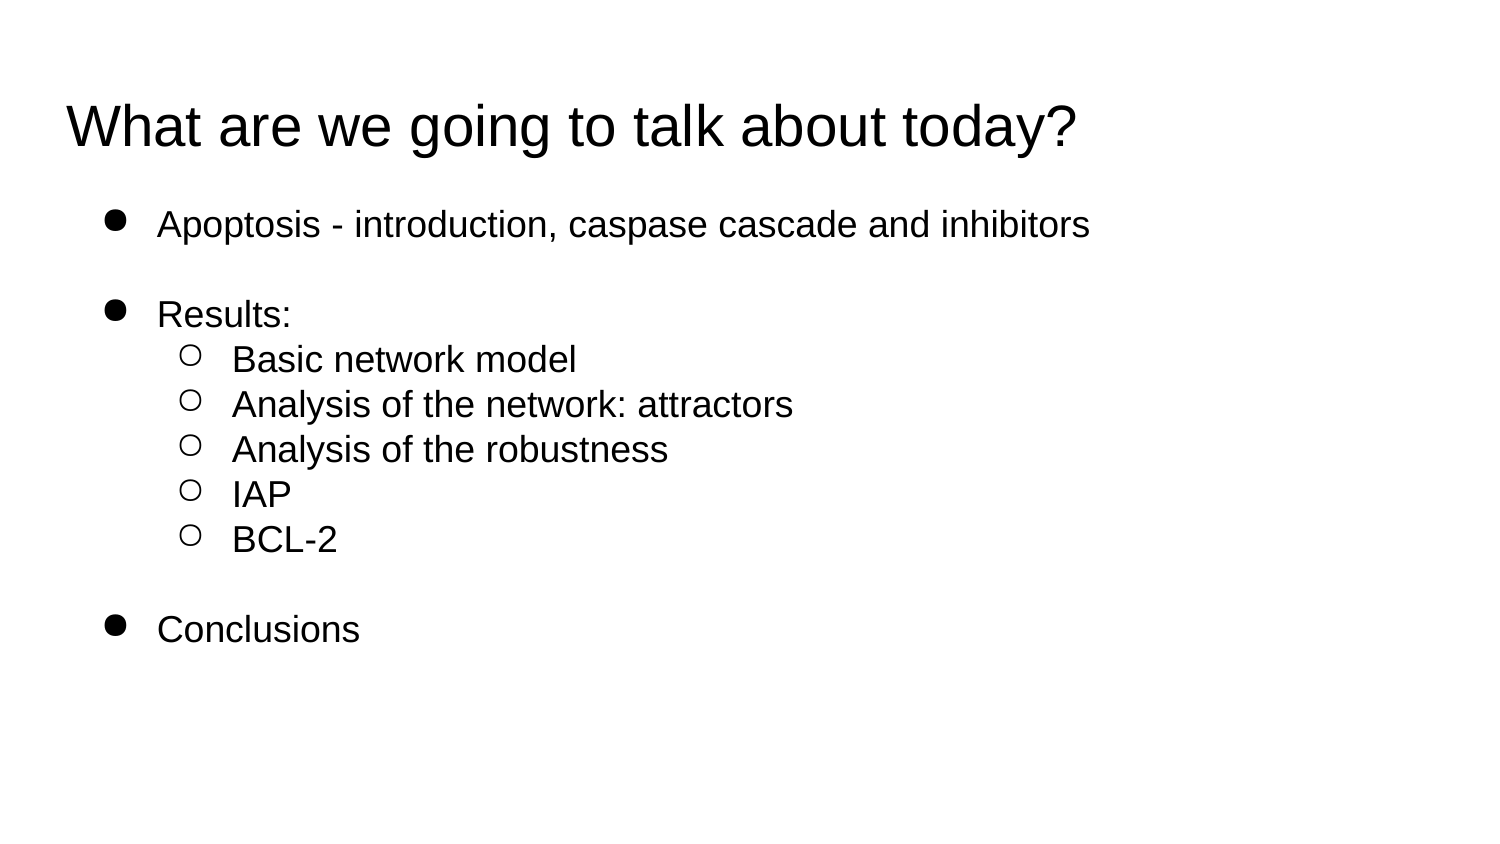

# What are we going to talk about today?
Apoptosis - introduction, caspase cascade and inhibitors
Results:
Basic network model
Analysis of the network: attractors
Analysis of the robustness
IAP
BCL-2
Conclusions